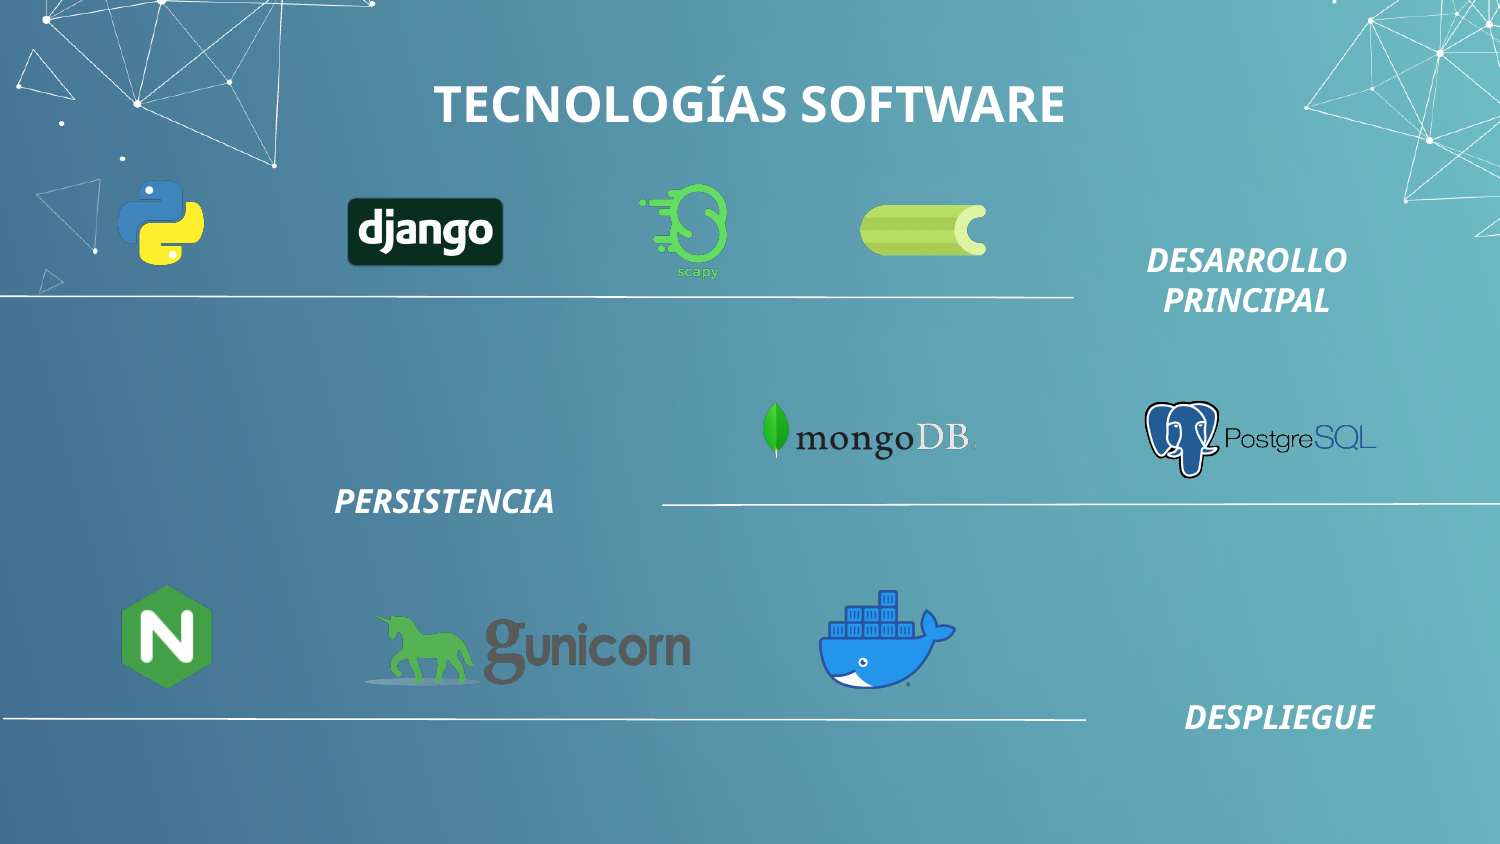

# TECNOLOGÍAS SOFTWARE
DESARROLLO PRINCIPAL
PERSISTENCIA
DESPLIEGUE